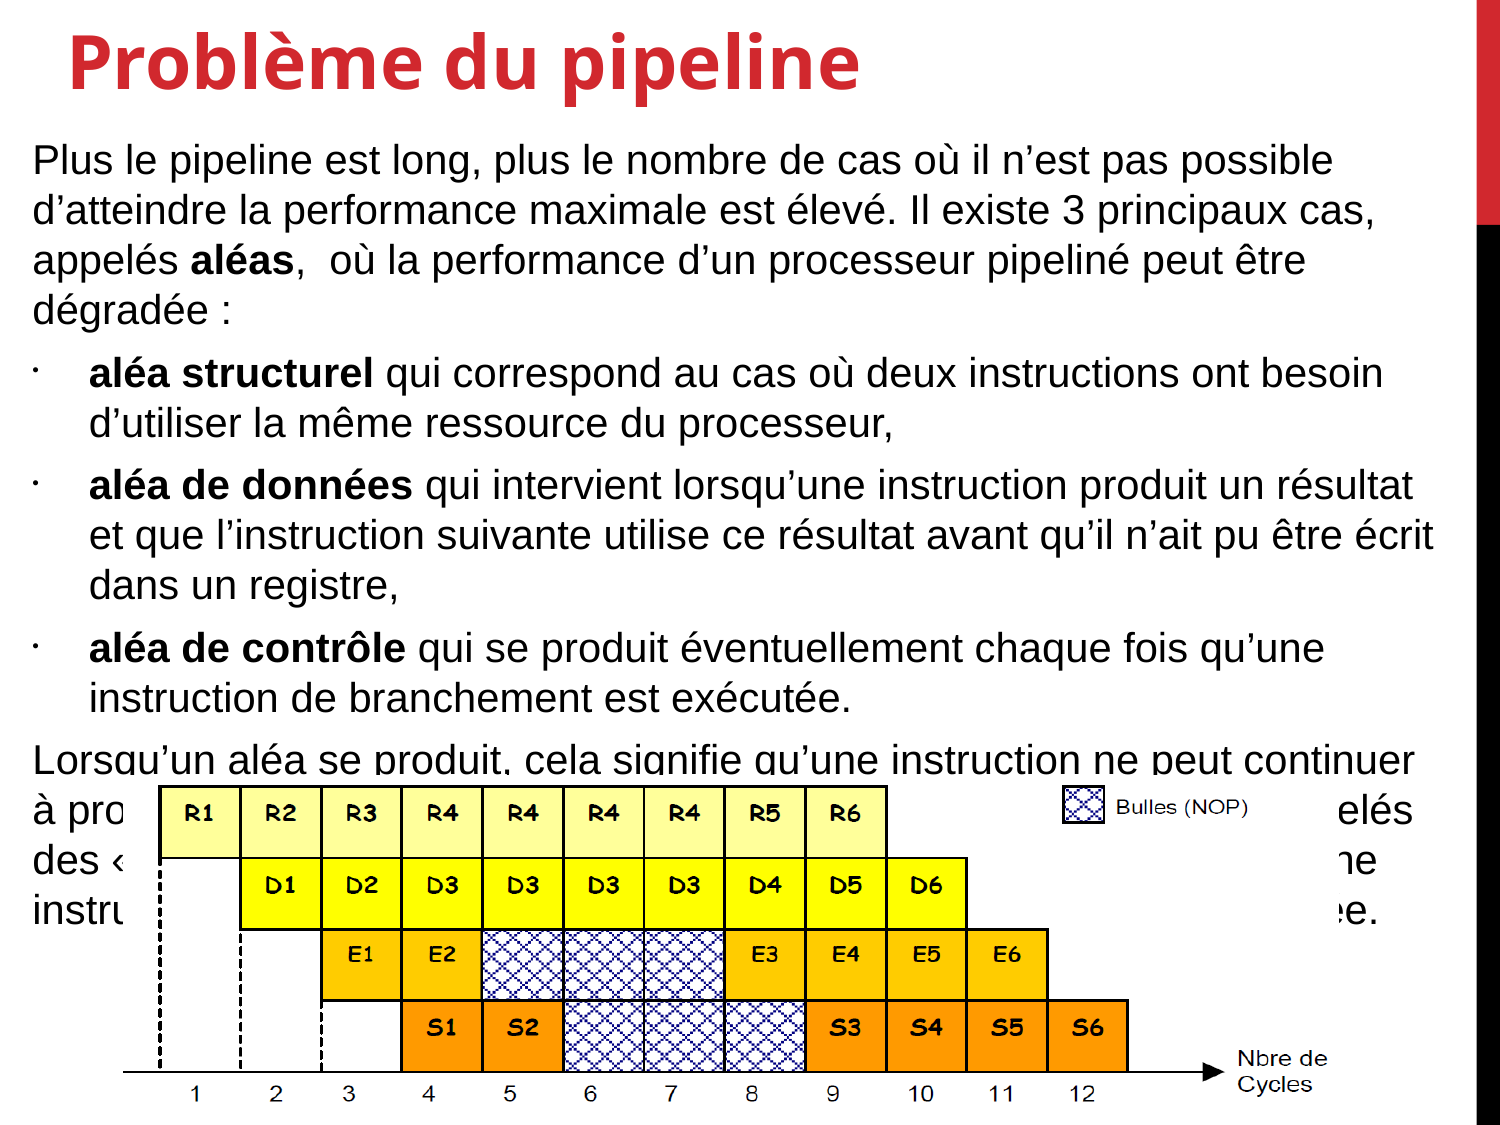

# Problème du pipeline
Plus le pipeline est long, plus le nombre de cas où il n’est pas possible d’atteindre la performance maximale est élevé. Il existe 3 principaux cas, appelés aléas, où la performance d’un processeur pipeliné peut être dégradée :
aléa structurel qui correspond au cas où deux instructions ont besoin d’utiliser la même ressource du processeur,
aléa de données qui intervient lorsqu’une instruction produit un résultat et que l’instruction suivante utilise ce résultat avant qu’il n’ait pu être écrit dans un registre,
aléa de contrôle qui se produit éventuellement chaque fois qu’une instruction de branchement est exécutée.
Lorsqu’un aléa se produit, cela signifie qu’une instruction ne peut continuer à progresser dans le pipeline. Les étages vacants du pipeline sont appelés des « bulles » de pipeline, en pratique une bulle correspond en fait à une instruction NOP (No OPeration) émise à la place de l’instruction bloquée.